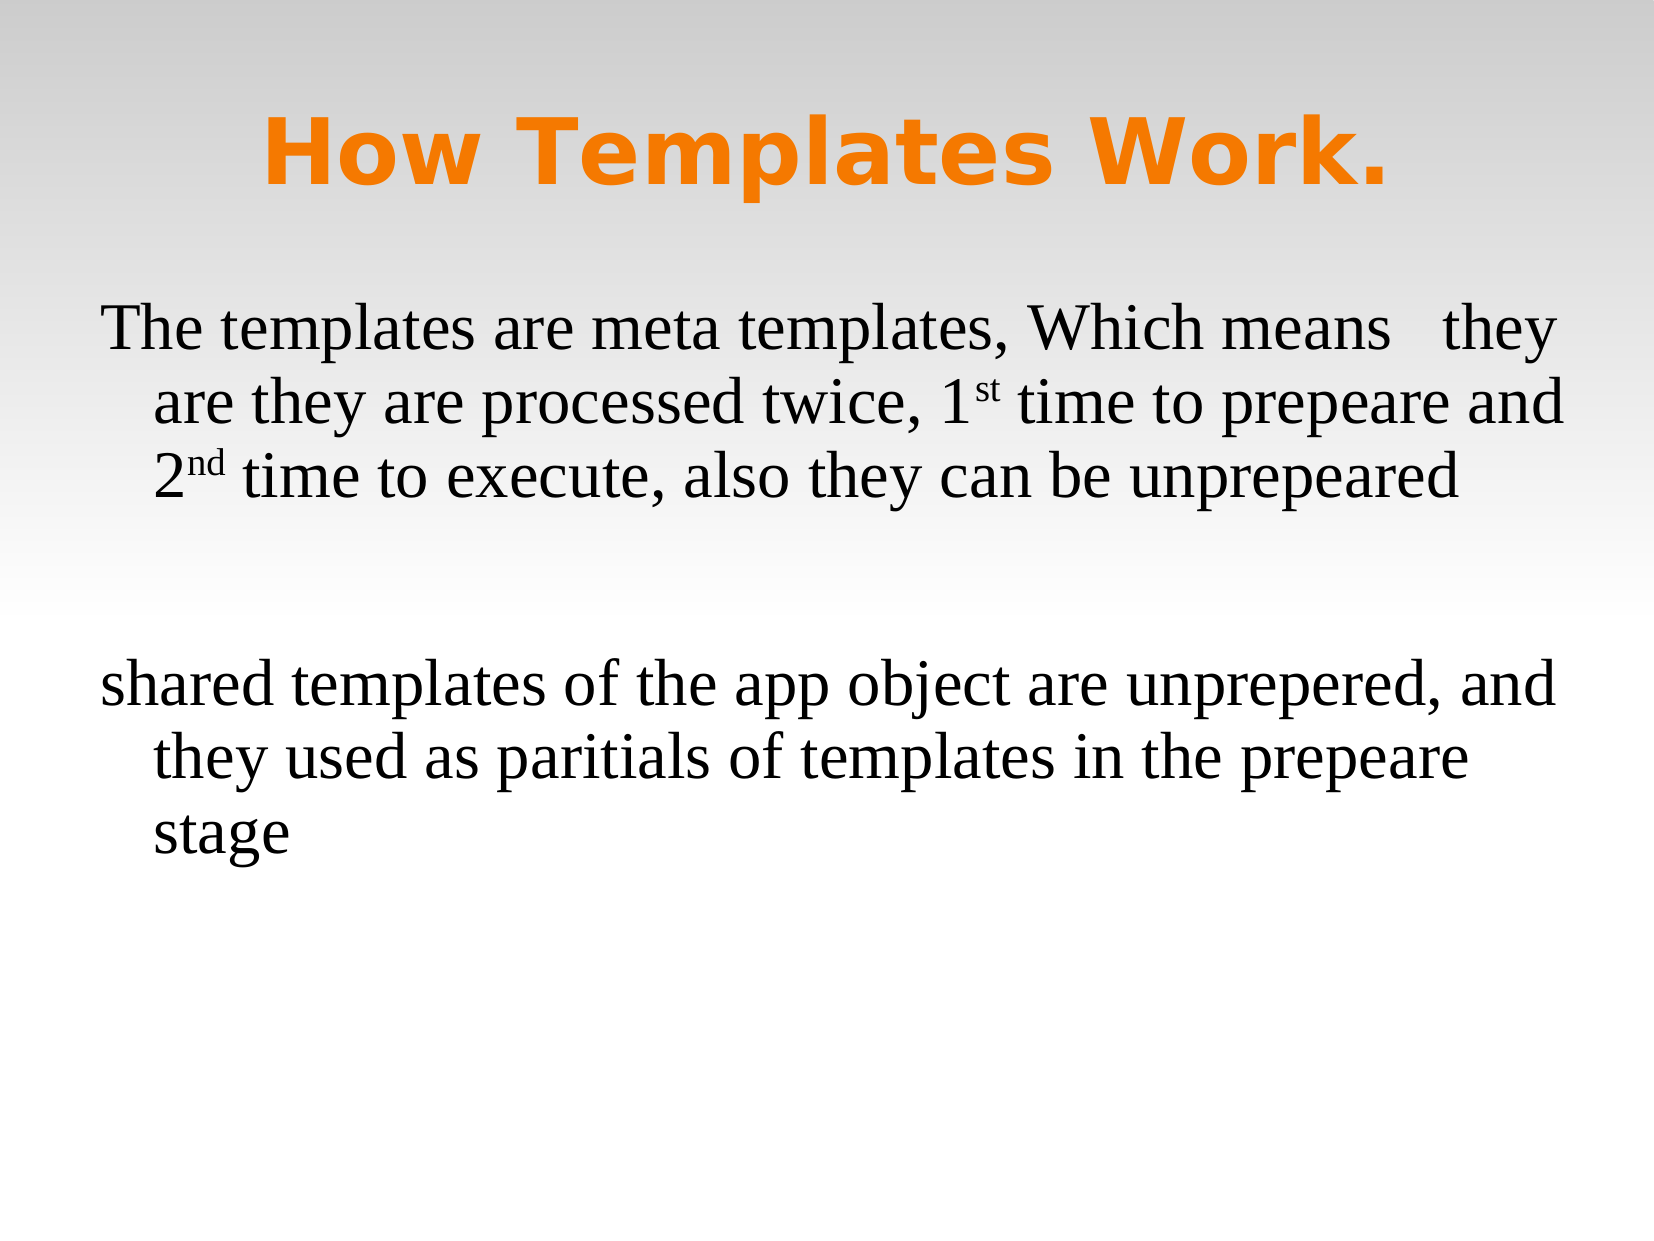

# How Templates Work.
The templates are meta templates, Which means they are they are processed twice, 1st time to prepeare and 2nd time to execute, also they can be unprepeared
shared templates of the app object are unprepered, and they used as paritials of templates in the prepeare stage